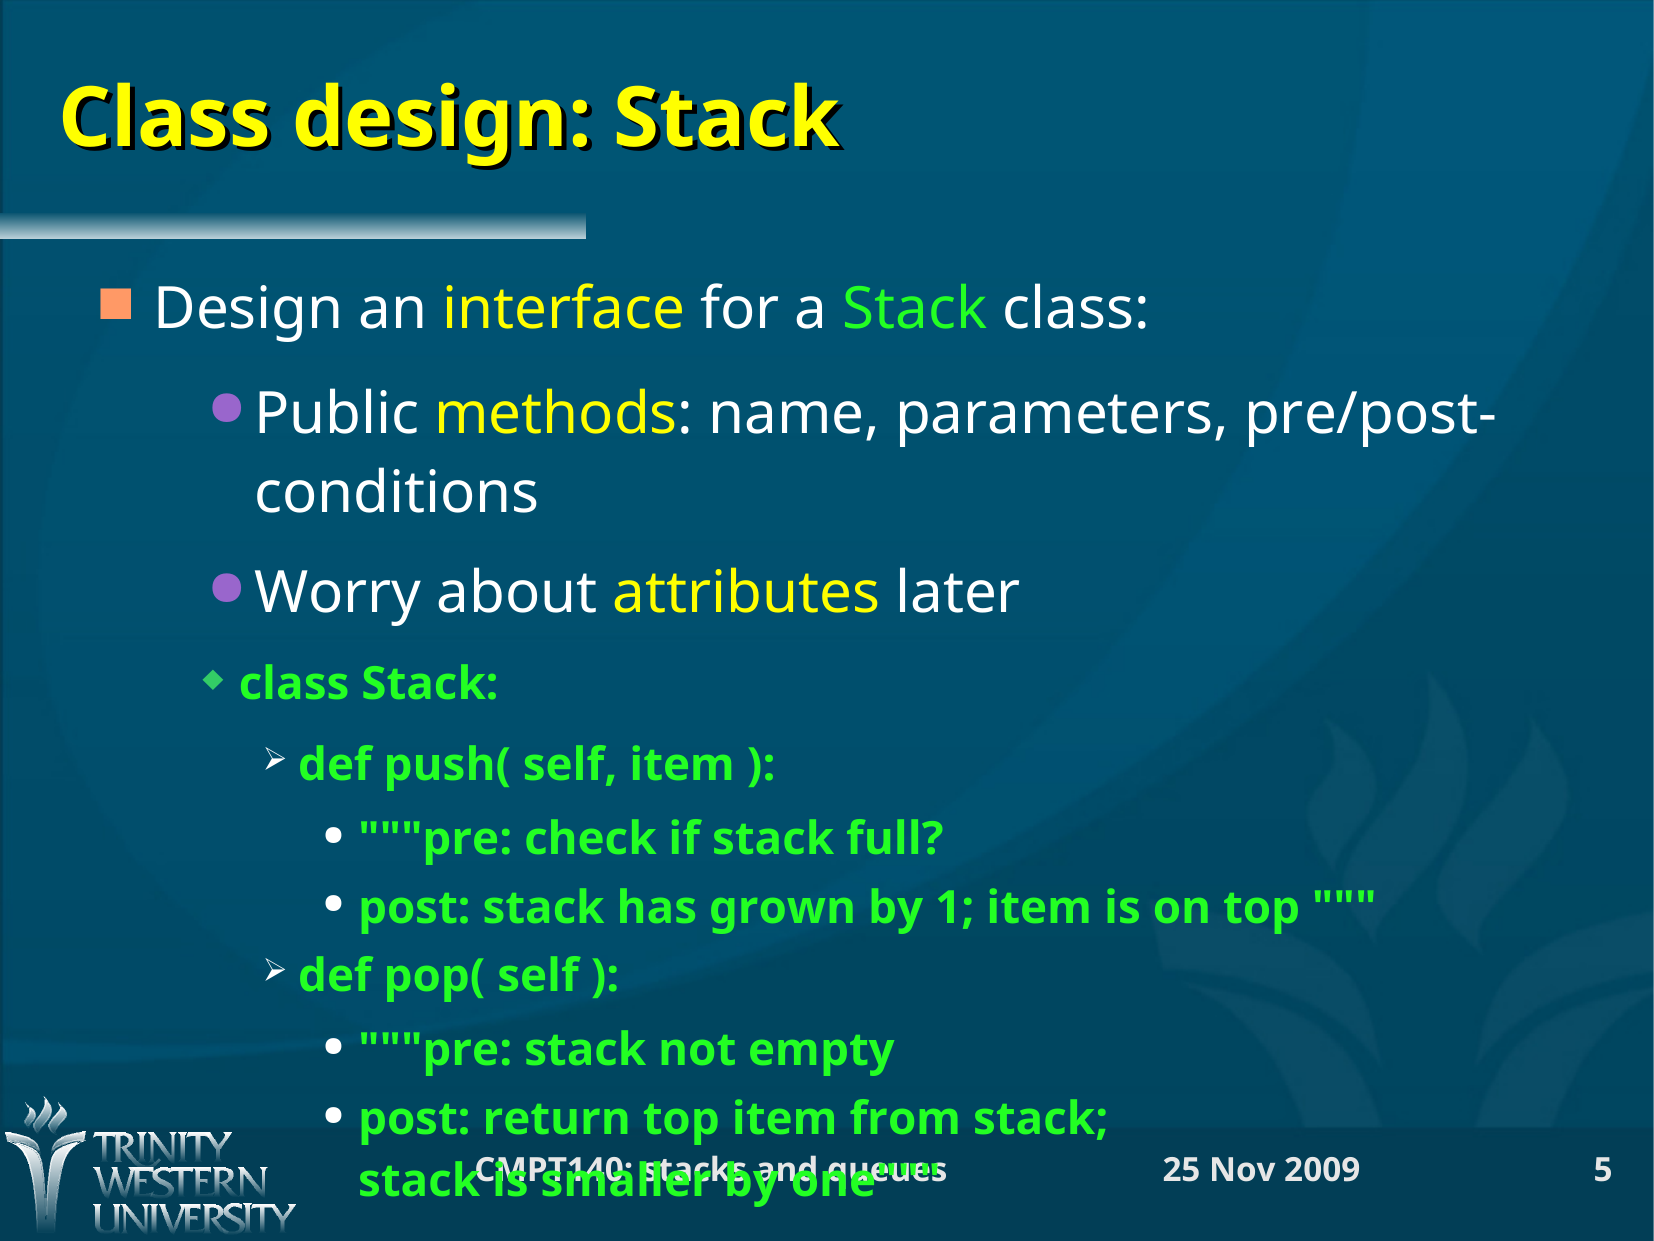

# Class design: Stack
Design an interface for a Stack class:
Public methods: name, parameters, pre/post-conditions
Worry about attributes later
class Stack:
def push( self, item ):
"""pre: check if stack full?
post: stack has grown by 1; item is on top """
def pop( self ):
"""pre: stack not empty
post: return top item from stack;
stack is smaller by one"""
CMPT140: stacks and queues
25 Nov 2009
5